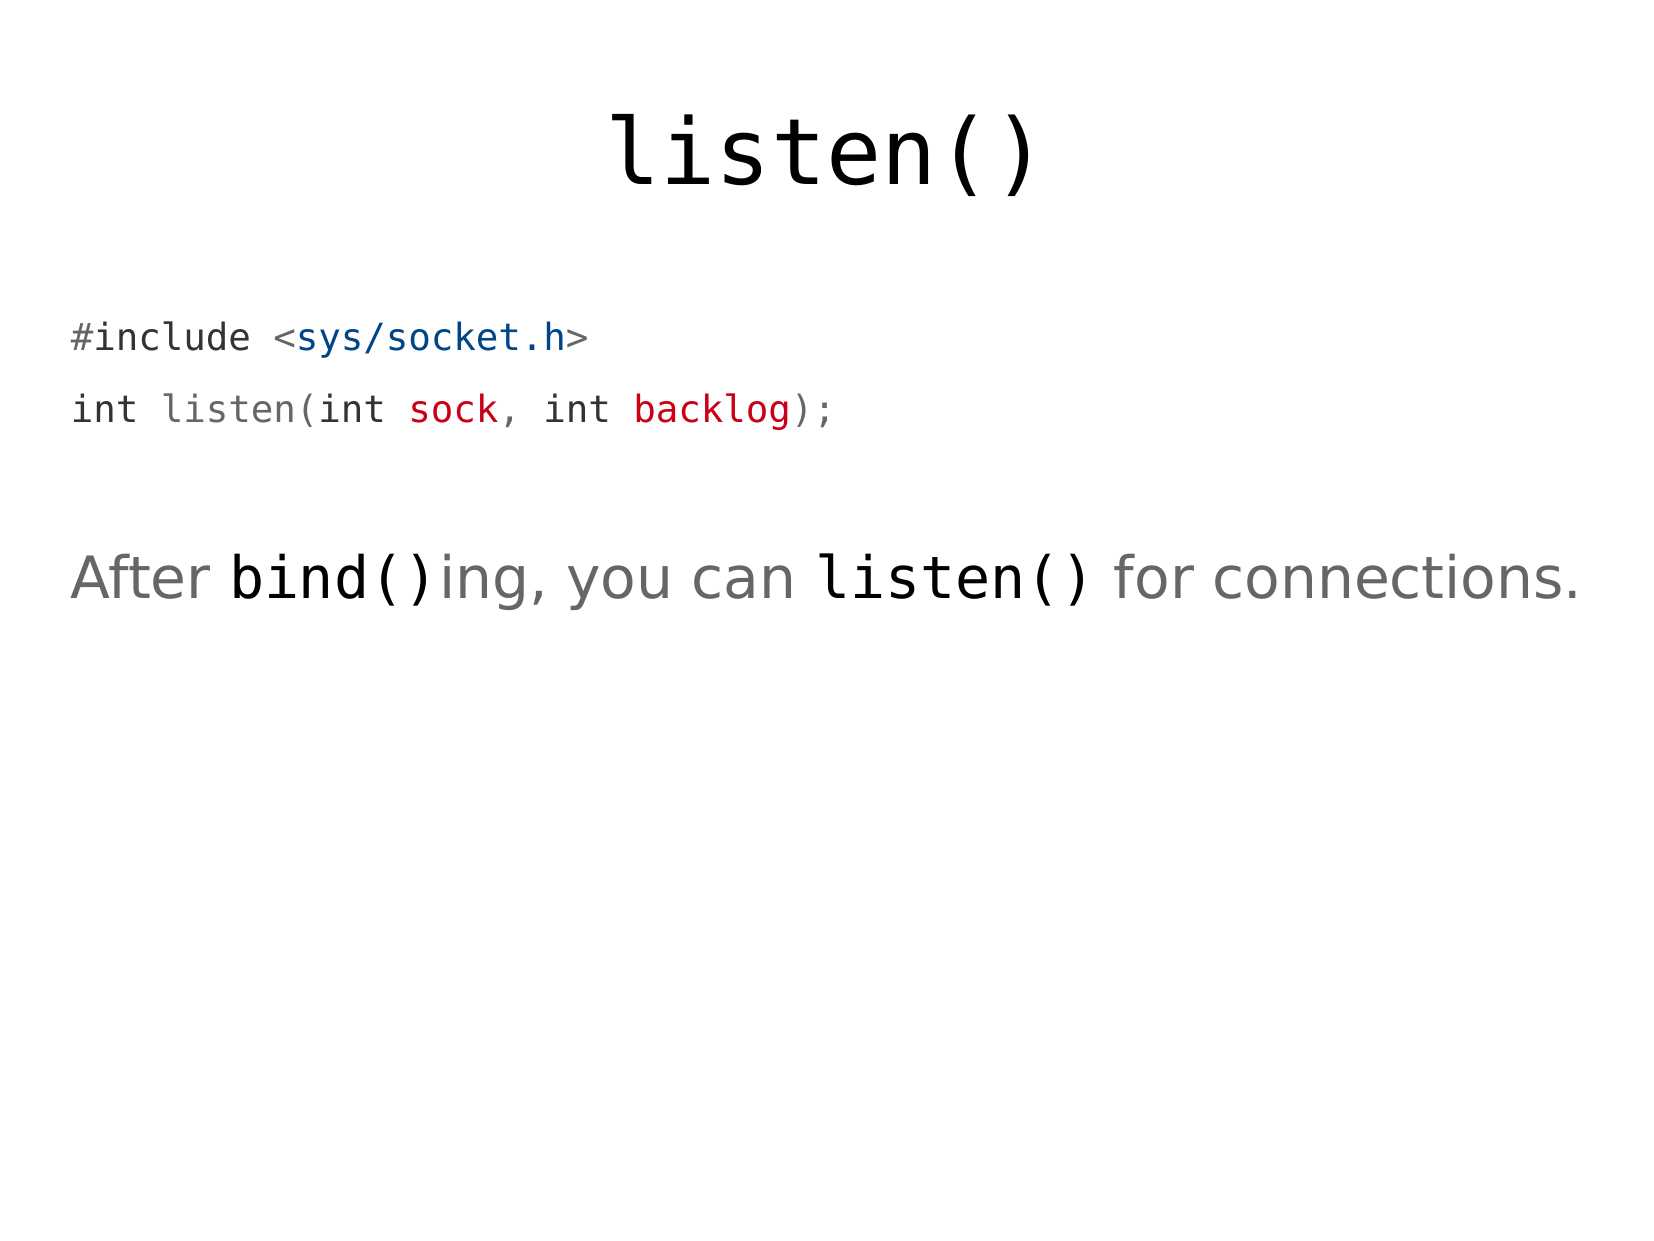

# listen()
#include <sys/socket.h>
int listen(int sock, int backlog);
After bind()ing, you can listen() for connections.